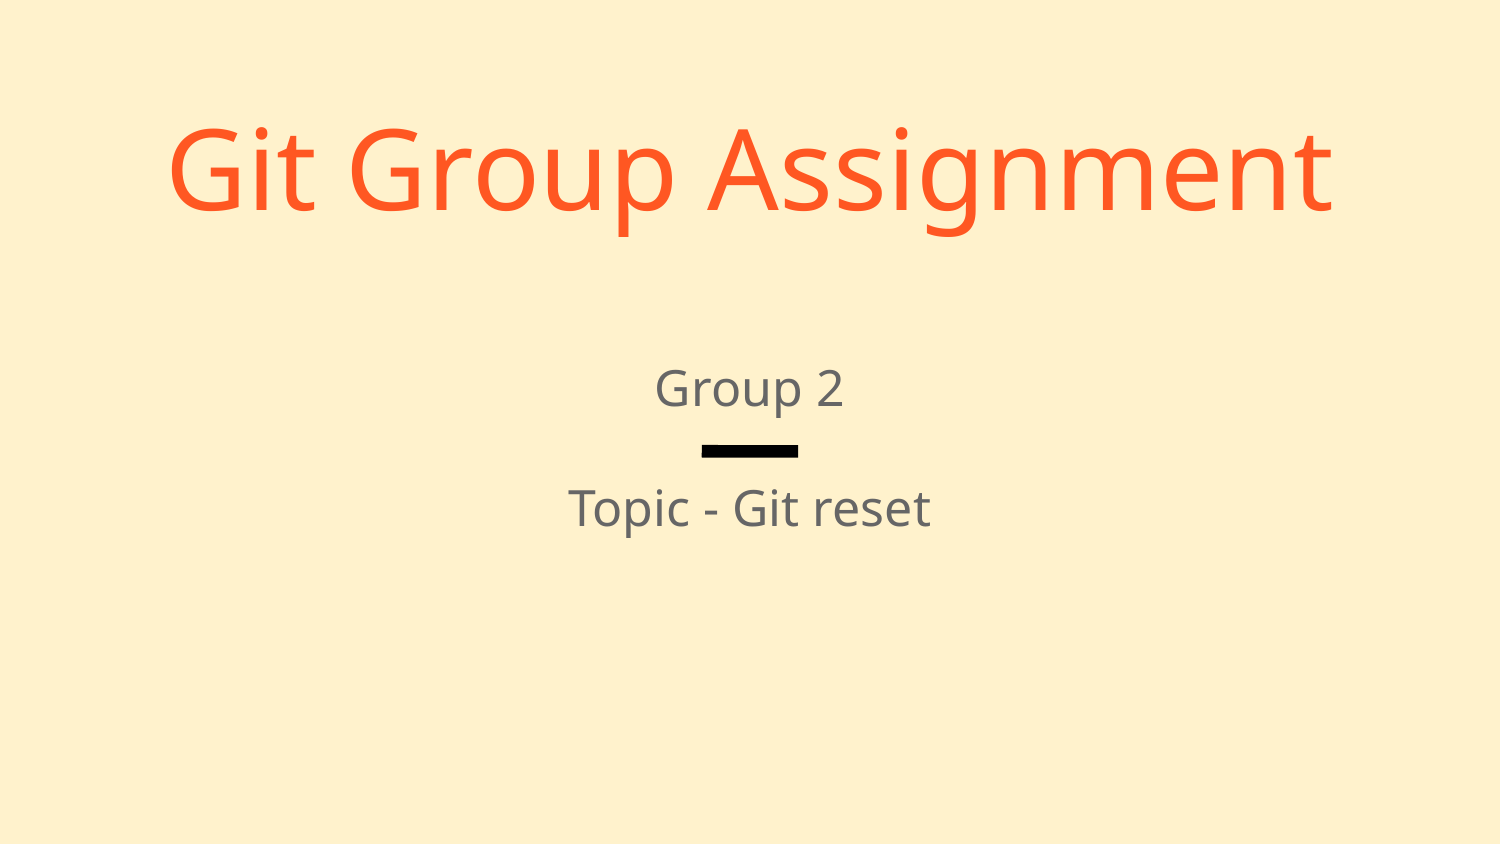

Git Group Assignment
Group 2
Topic - Git reset